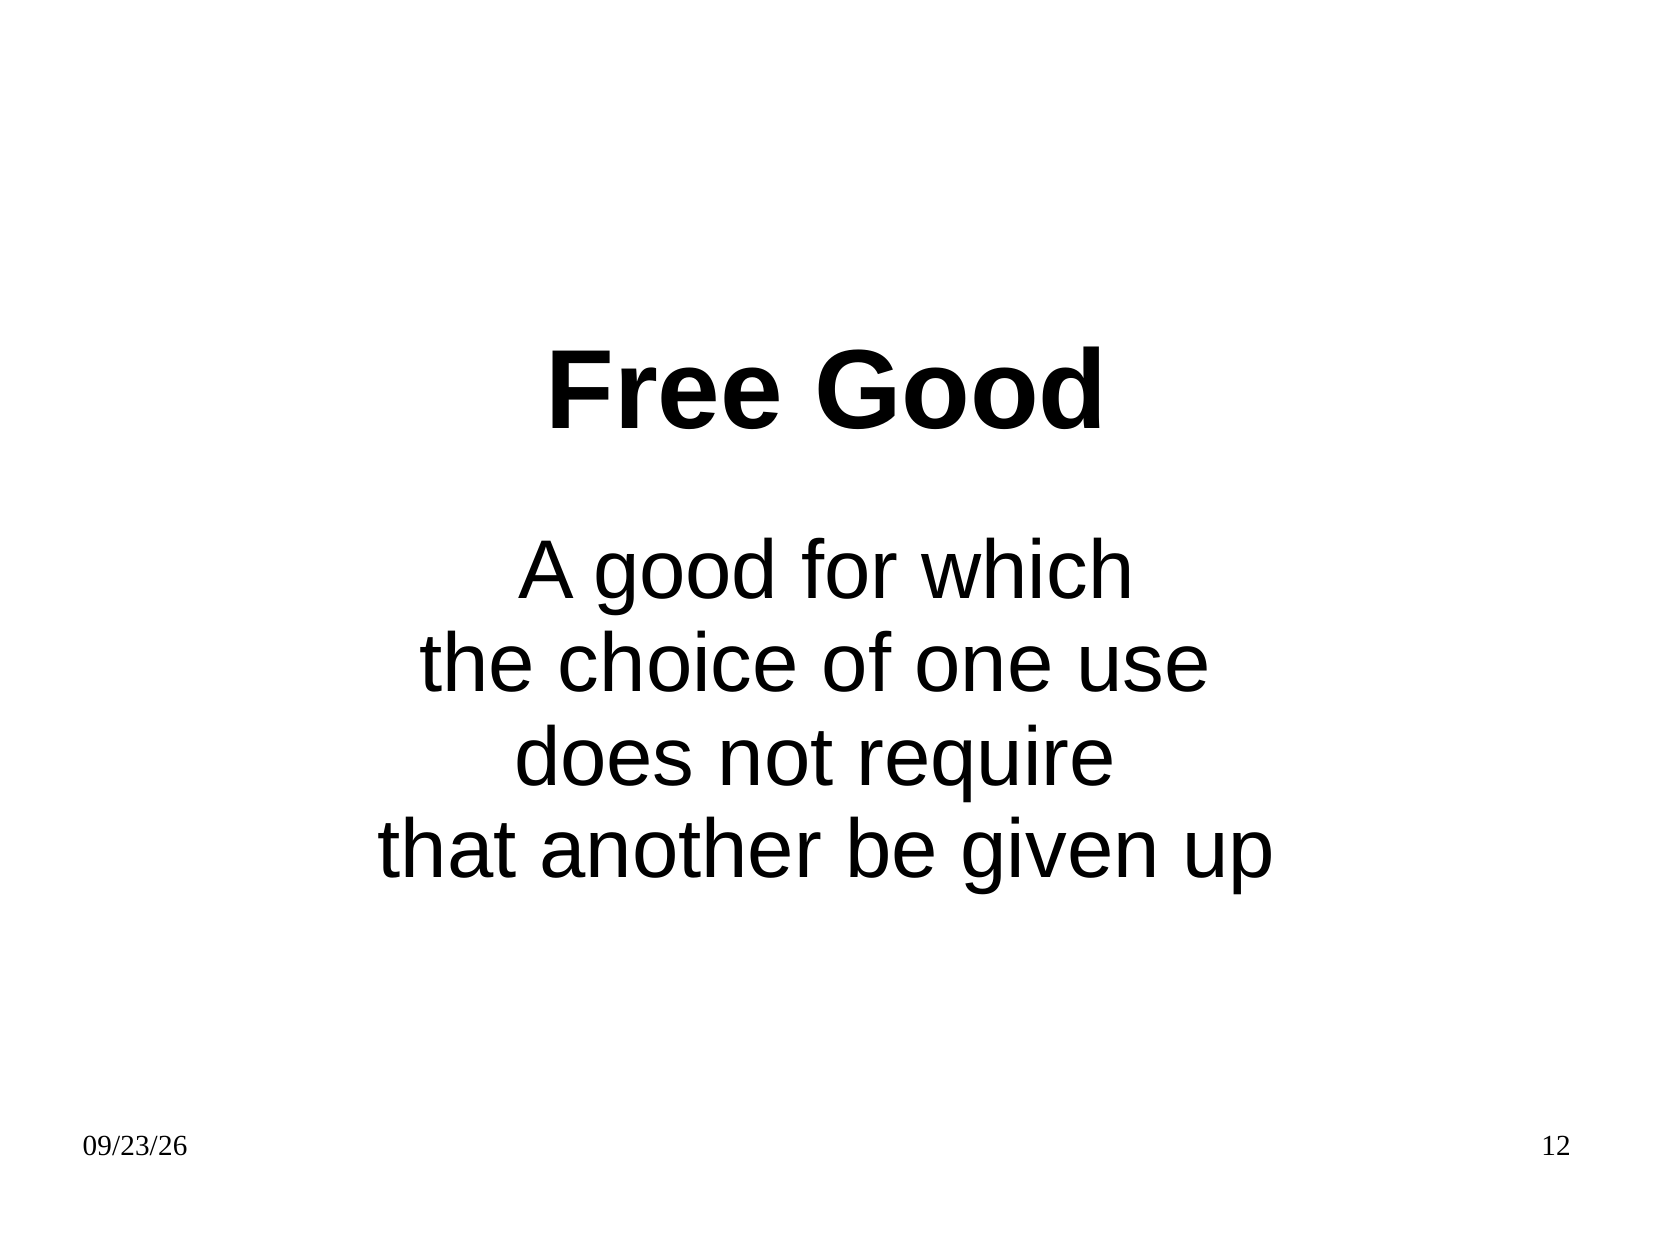

# Free Good
A good for which
the choice of one use
does not require
that another be given up
12